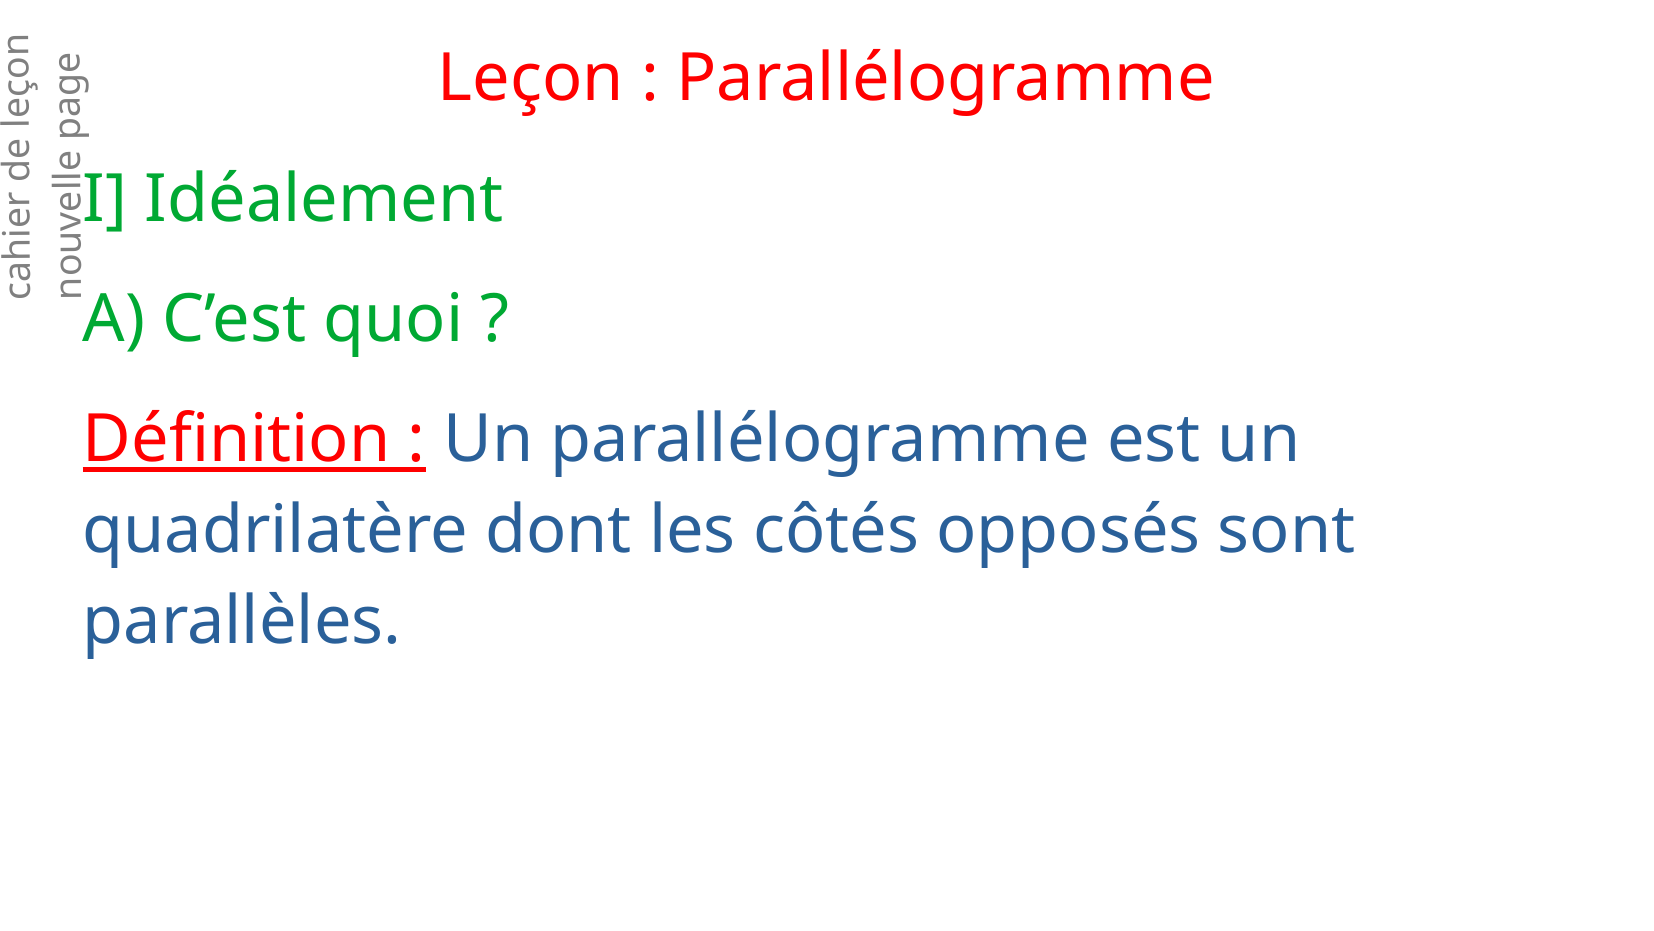

# Leçon : Parallélogramme
I] Idéalement
A) C’est quoi ?
Définition : Un parallélogramme est un quadrilatère dont les côtés opposés sont parallèles.
cahier de leçon
nouvelle page